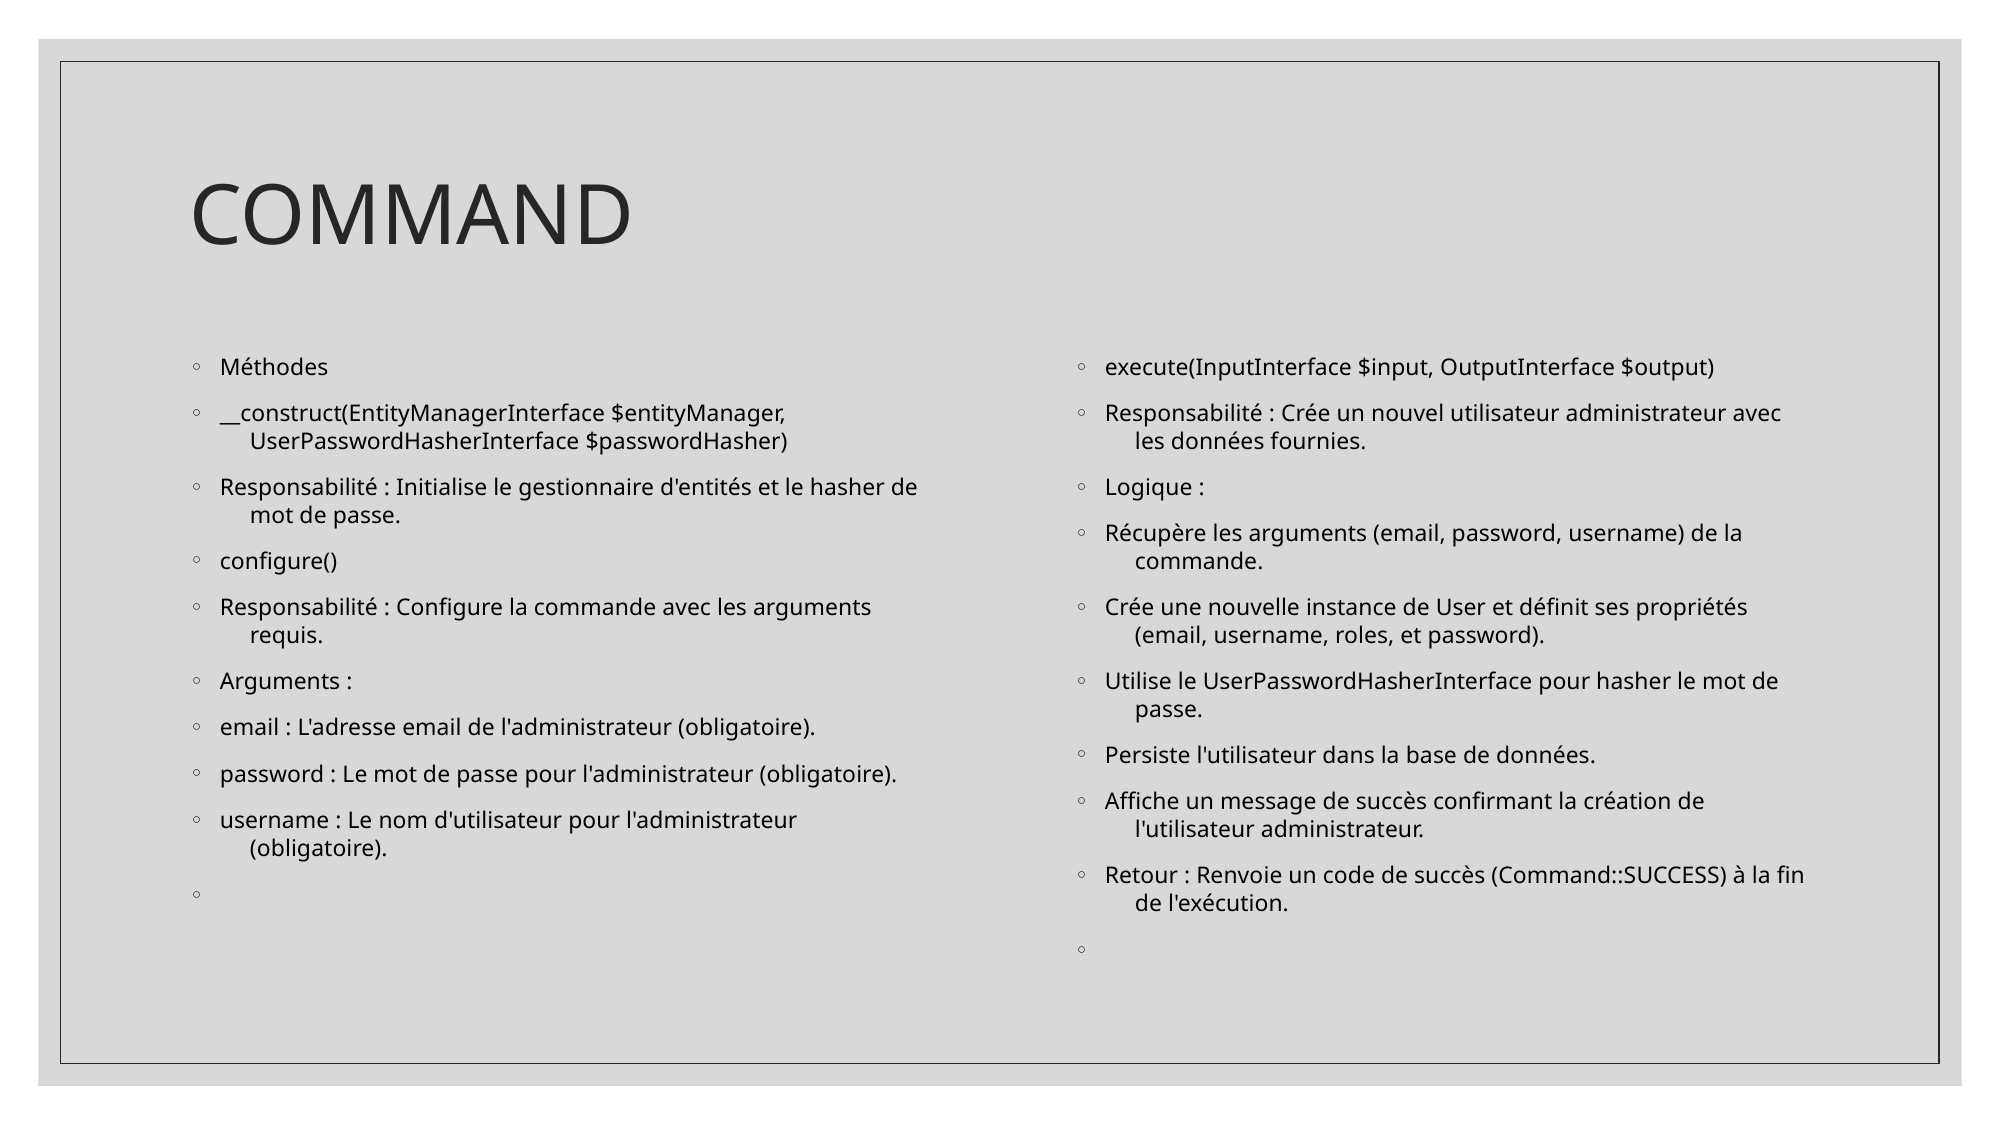

# COMMAND
Méthodes
__construct(EntityManagerInterface $entityManager, UserPasswordHasherInterface $passwordHasher)
Responsabilité : Initialise le gestionnaire d'entités et le hasher de mot de passe.
configure()
Responsabilité : Configure la commande avec les arguments requis.
Arguments :
email : L'adresse email de l'administrateur (obligatoire).
password : Le mot de passe pour l'administrateur (obligatoire).
username : Le nom d'utilisateur pour l'administrateur (obligatoire).
execute(InputInterface $input, OutputInterface $output)
Responsabilité : Crée un nouvel utilisateur administrateur avec les données fournies.
Logique :
Récupère les arguments (email, password, username) de la commande.
Crée une nouvelle instance de User et définit ses propriétés (email, username, roles, et password).
Utilise le UserPasswordHasherInterface pour hasher le mot de passe.
Persiste l'utilisateur dans la base de données.
Affiche un message de succès confirmant la création de l'utilisateur administrateur.
Retour : Renvoie un code de succès (Command::SUCCESS) à la fin de l'exécution.